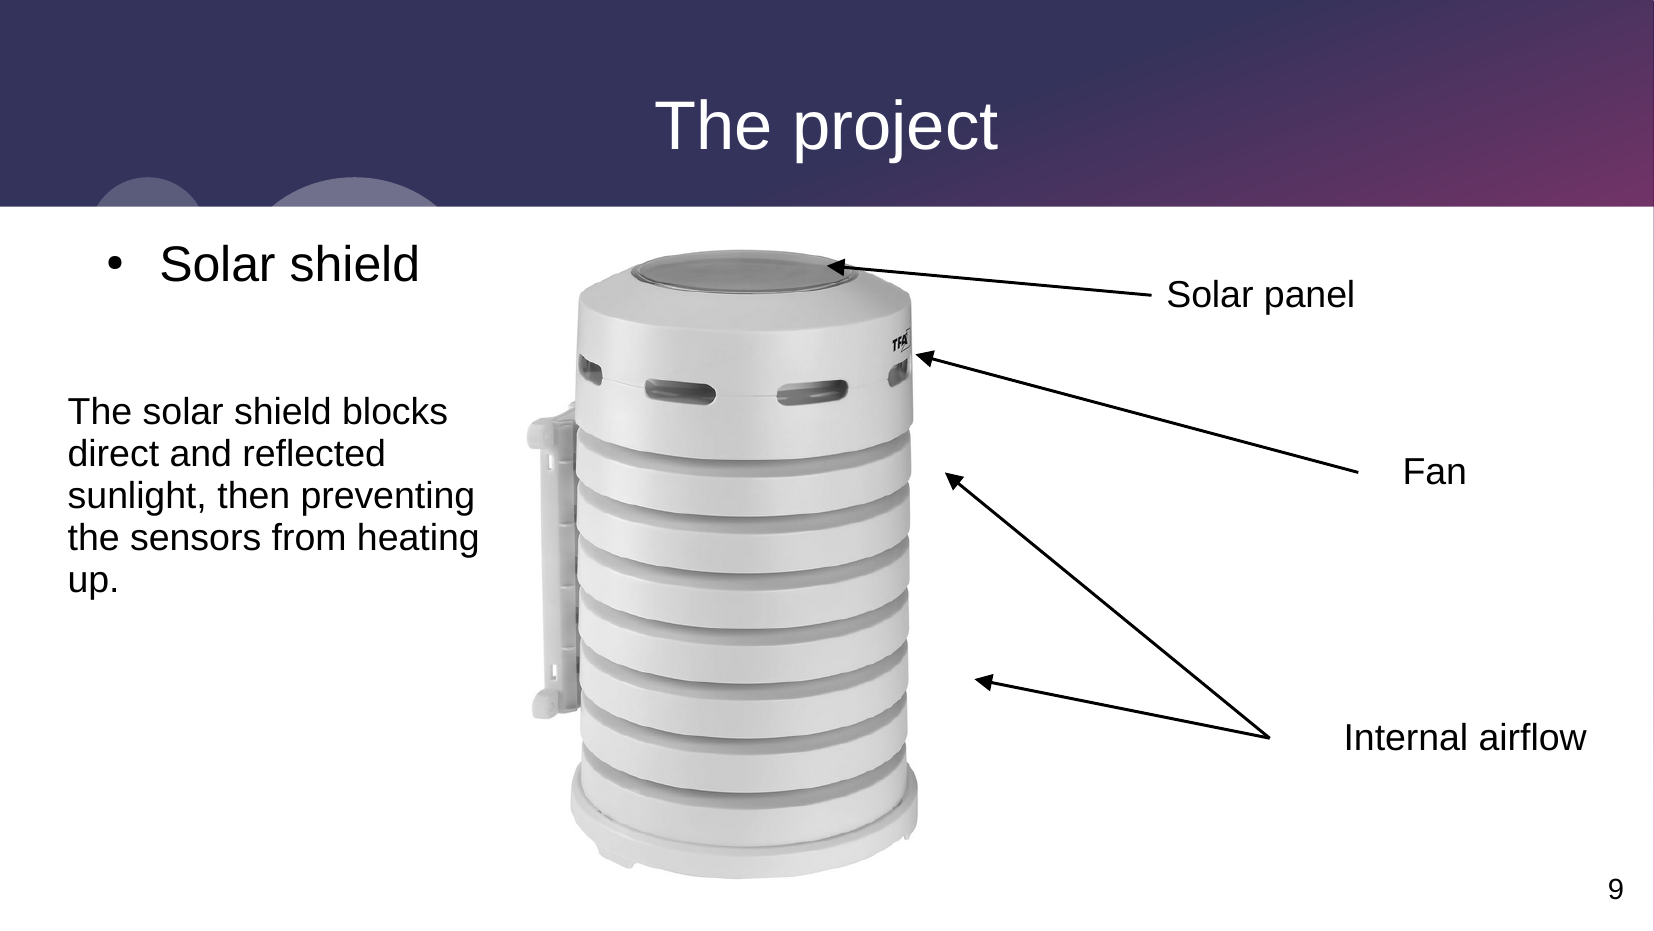

# The project
Solar shield
Solar panel
The solar shield blocks
direct and reflected
sunlight, then preventing
the sensors from heating
up.
Fan
Internal airflow